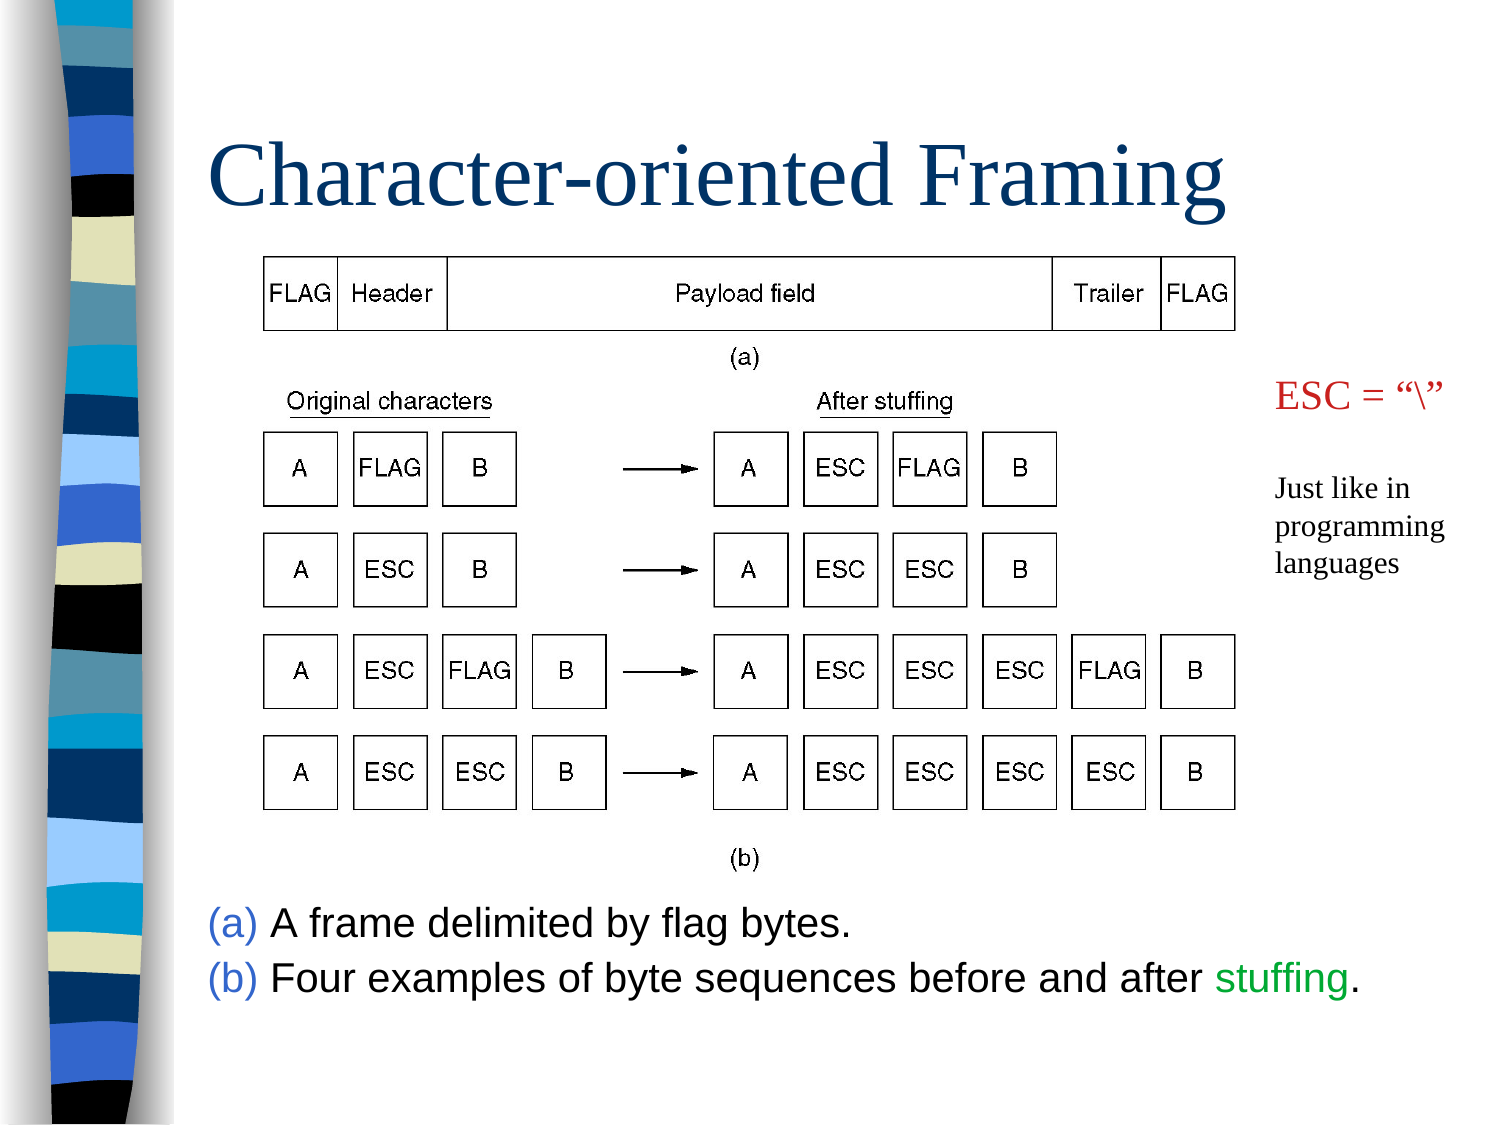

# Character-oriented Framing
ESC = “\”
Just like in programming languages
(a) A frame delimited by flag bytes.
(b) Four examples of byte sequences before and after stuffing.